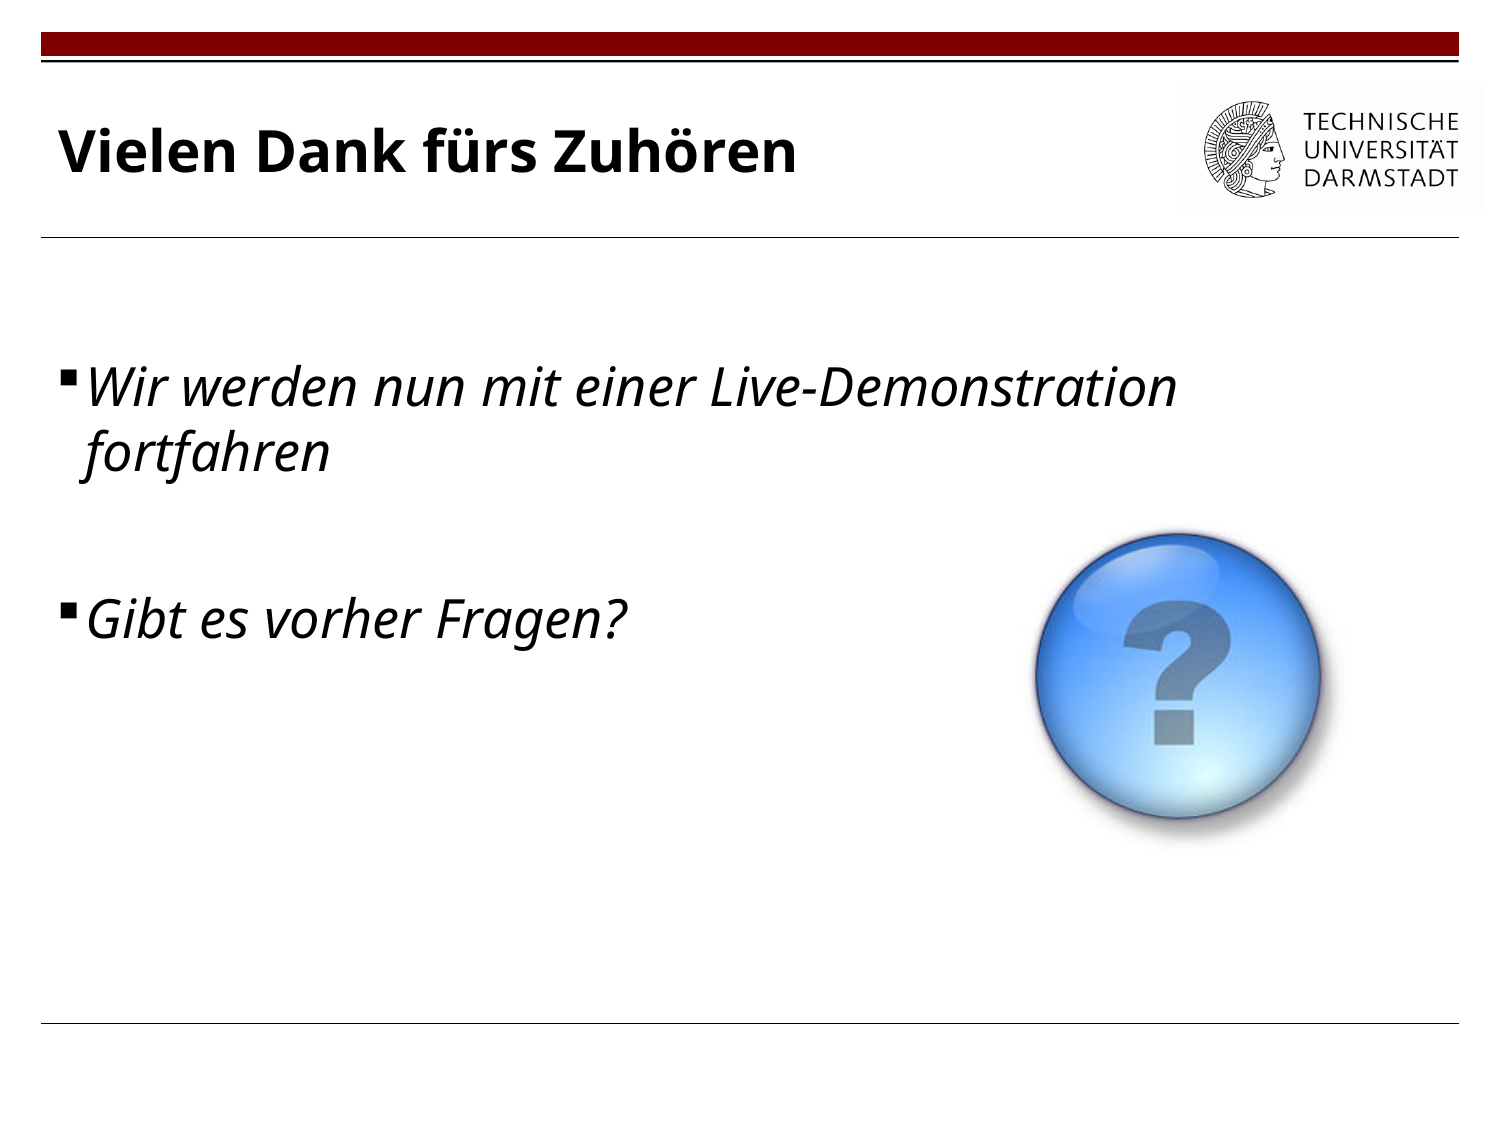

# Vielen Dank fürs Zuhören
Wir werden nun mit einer Live-Demonstration fortfahren
Gibt es vorher Fragen?